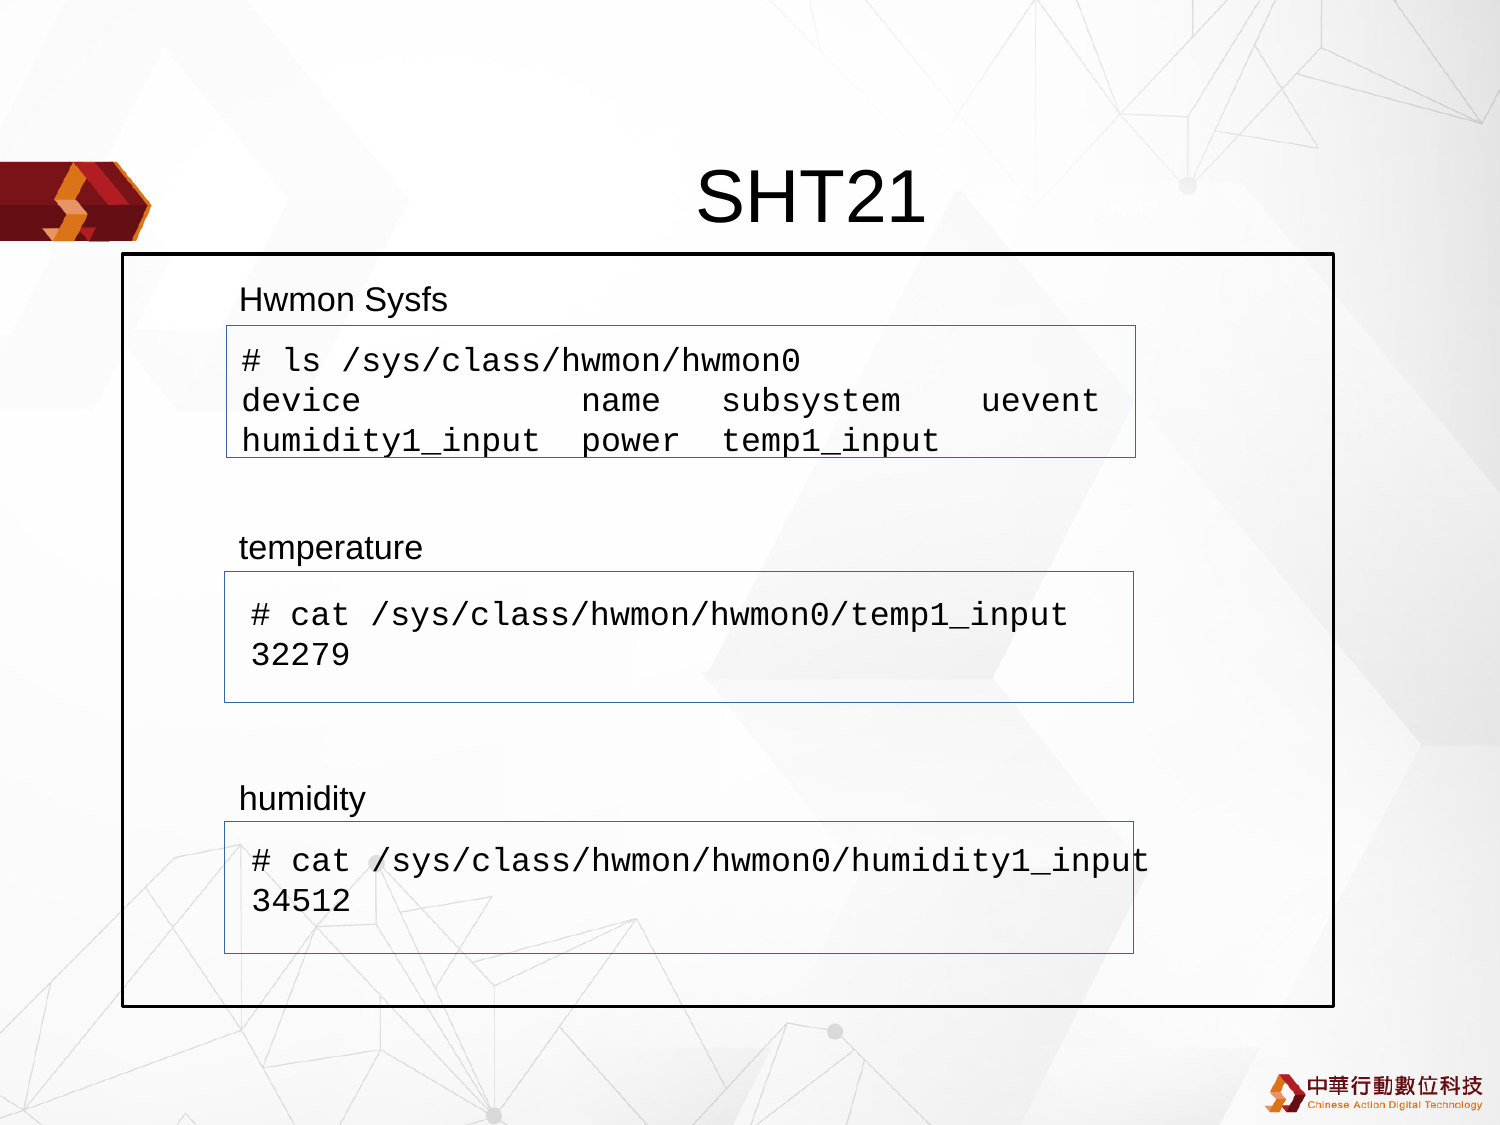

# SHT21
Hwmon Sysfs
# ls /sys/class/hwmon/hwmon0
device name subsystem uevent
humidity1_input power temp1_input
temperature
# cat /sys/class/hwmon/hwmon0/temp1_input
32279
humidity
# cat /sys/class/hwmon/hwmon0/humidity1_input
34512